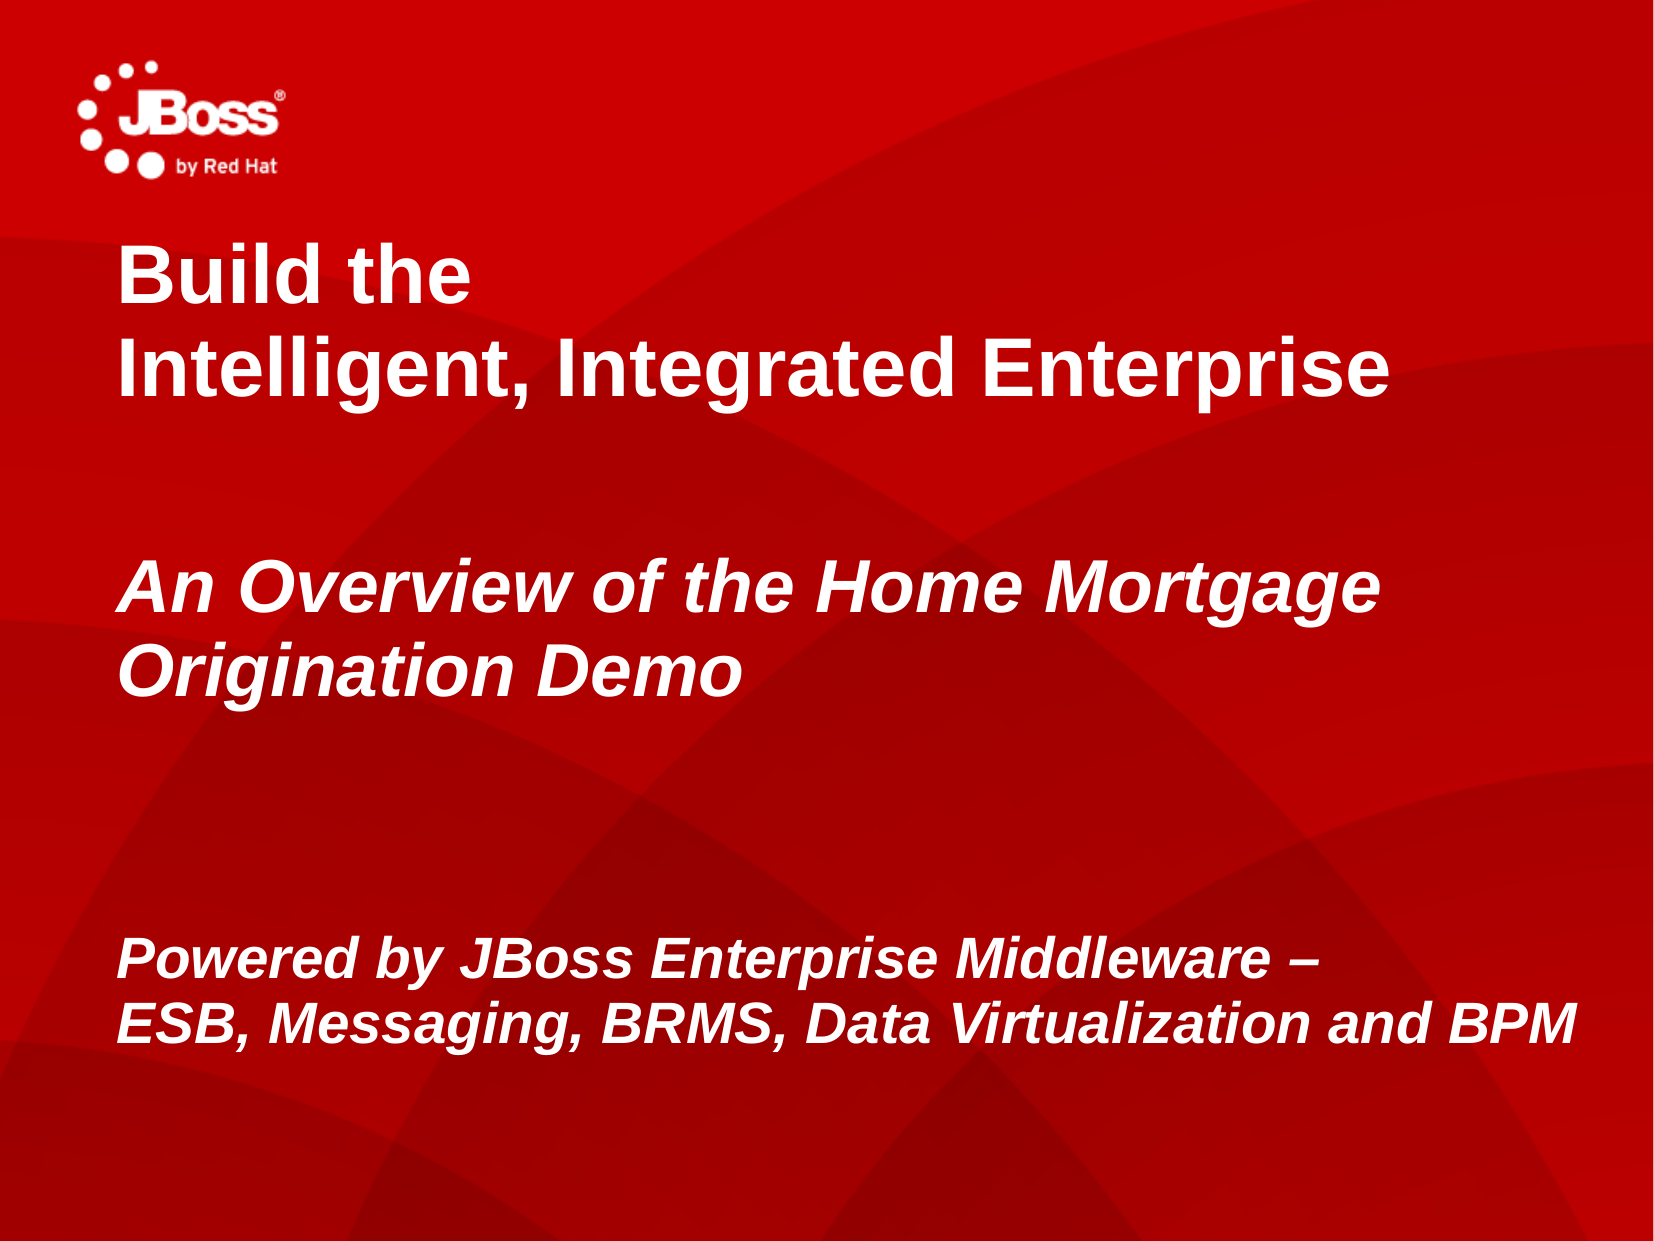

Build the
Intelligent, Integrated Enterprise
An Overview of the Home Mortgage
Origination Demo
Powered by JBoss Enterprise Middleware –
ESB, Messaging, BRMS, Data Virtualization and BPM
TITLE SLIDE: HEADLINE
Presenter name
Title, Red Hat
Date